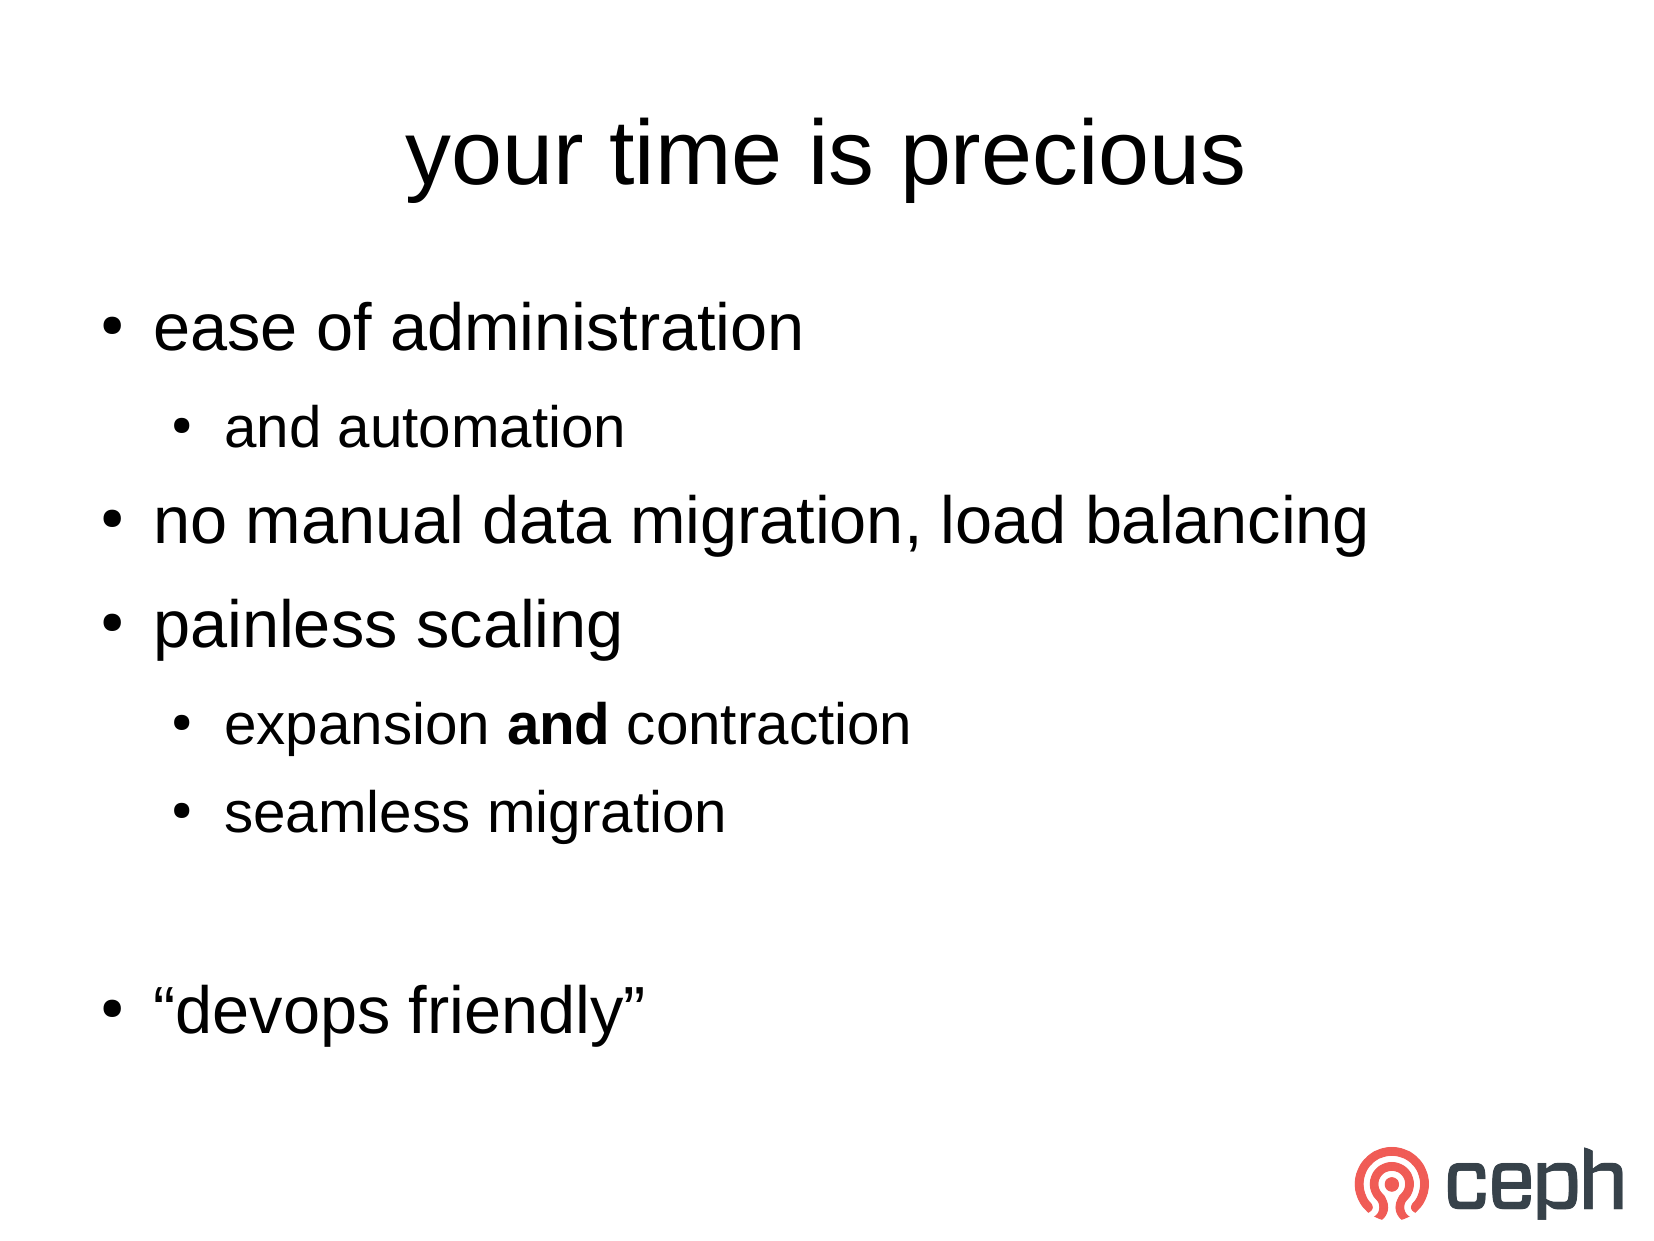

# your time is precious
ease of administration
and automation
no manual data migration, load balancing
painless scaling
expansion and contraction
seamless migration
“devops friendly”